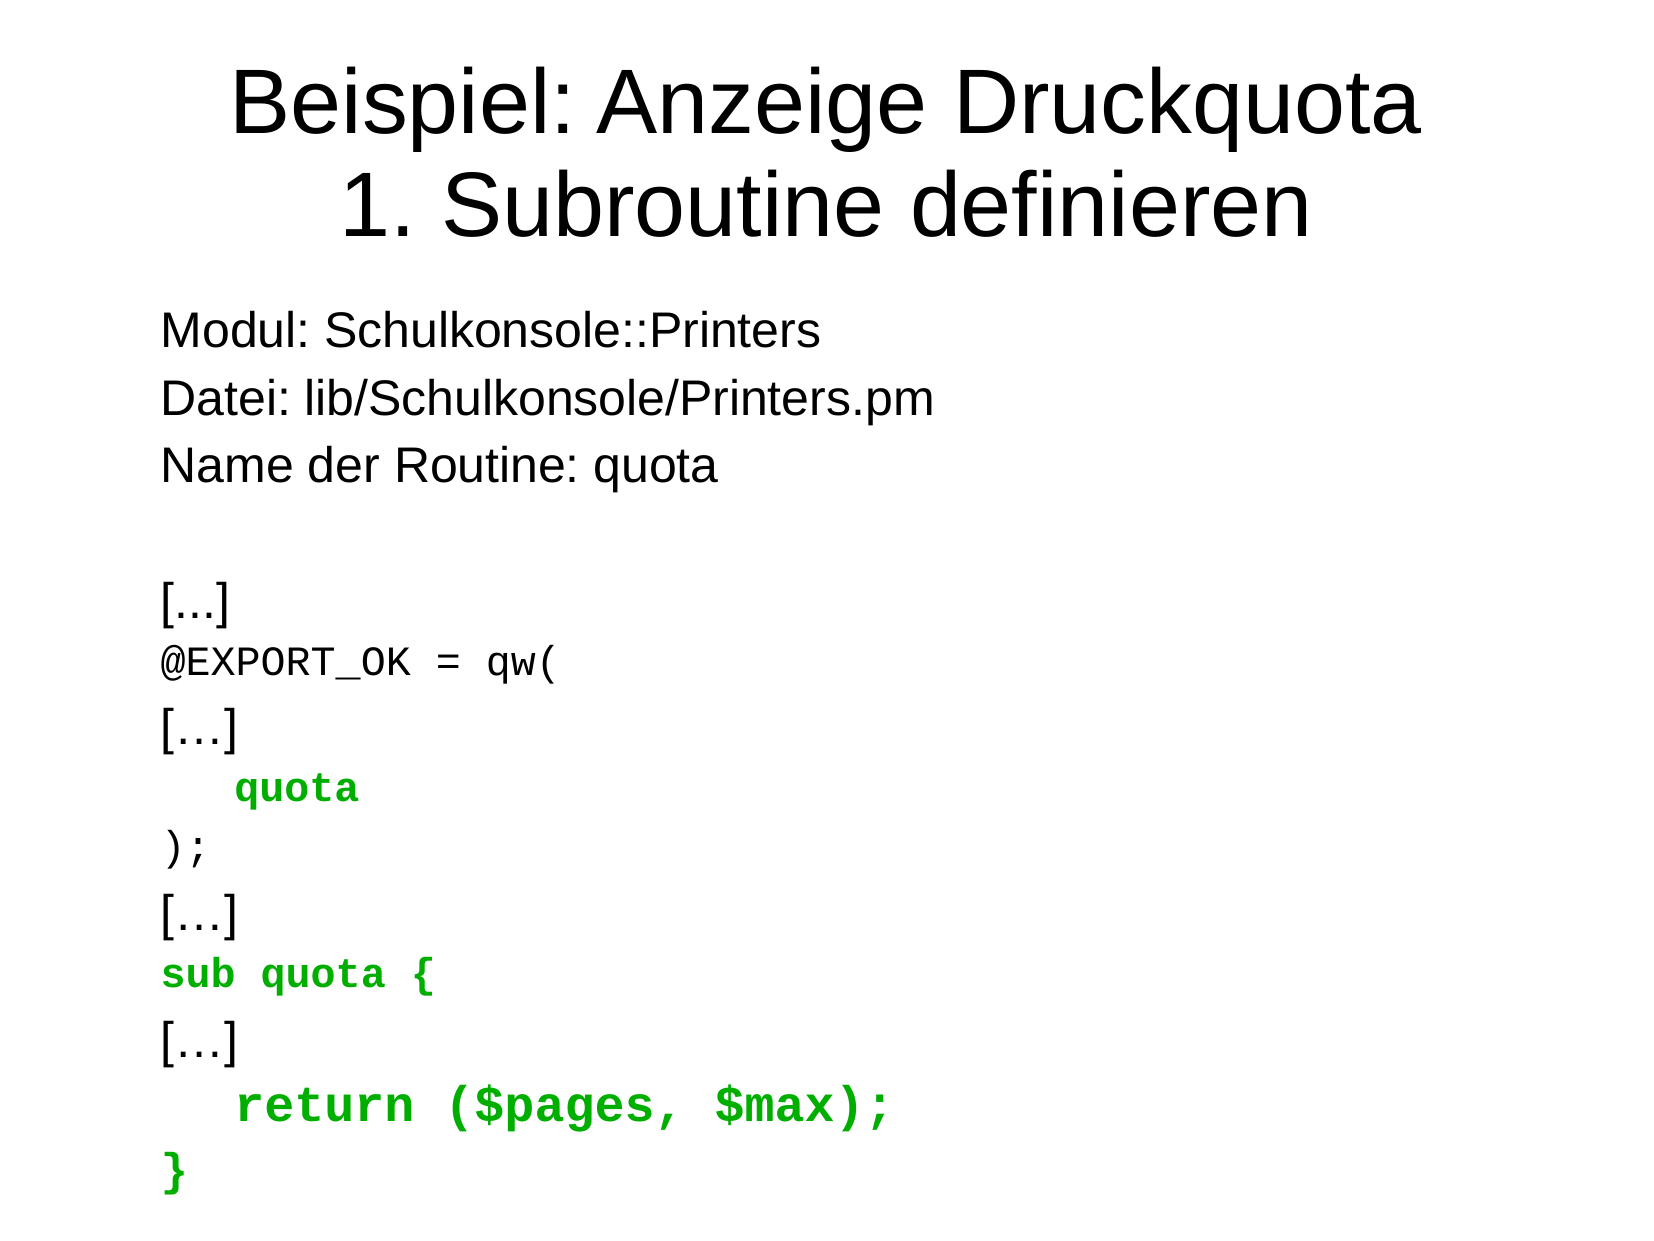

# Beispiel: Anzeige Druckquota 1. Subroutine definieren
Modul: Schulkonsole::Printers
Datei: lib/Schulkonsole/Printers.pm
Name der Routine: quota
[...]
@EXPORT_OK = qw(
[…]
	quota
);
[…]
sub quota {
[…]
	return ($pages, $max);
}